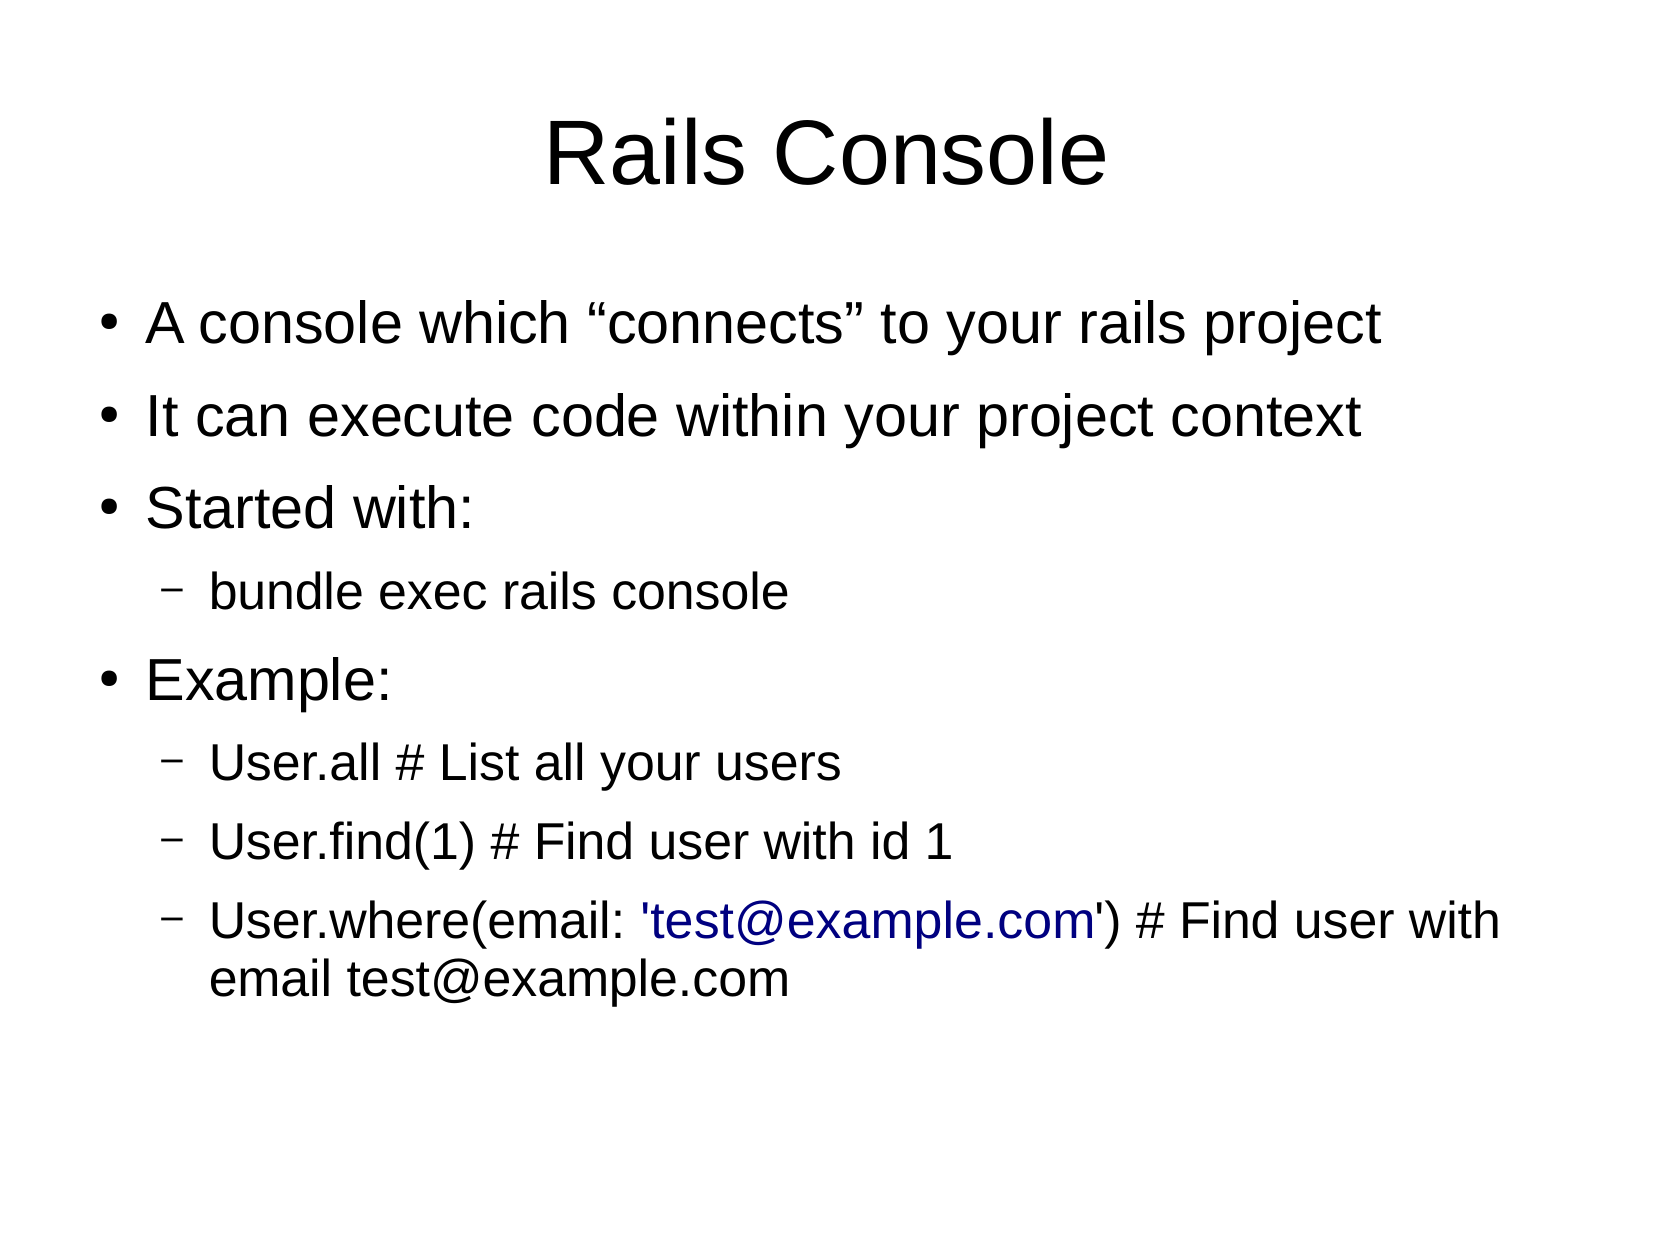

# Rails Console
A console which “connects” to your rails project
It can execute code within your project context
Started with:
bundle exec rails console
Example:
User.all # List all your users
User.find(1) # Find user with id 1
User.where(email: 'test@example.com') # Find user with email test@example.com